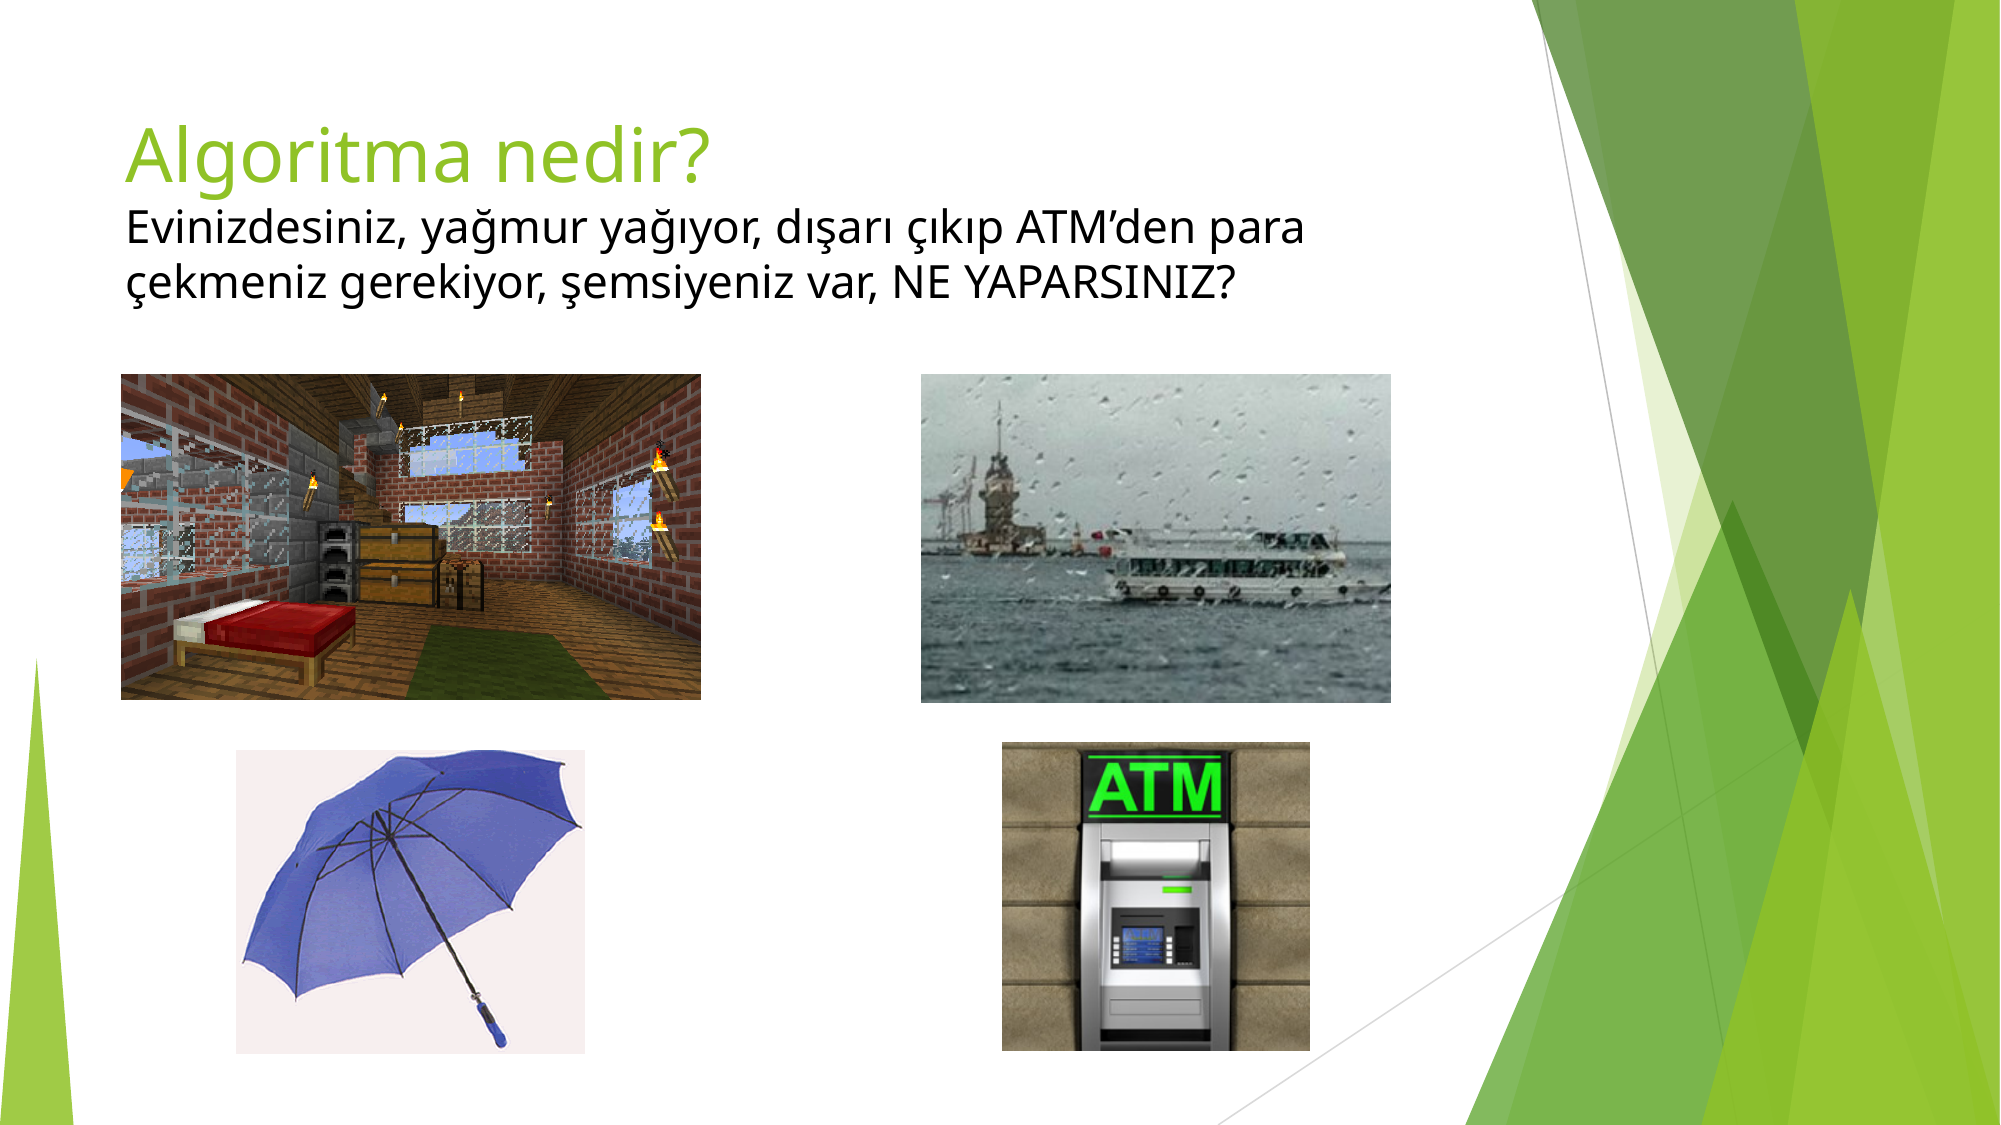

# Algoritma nedir? Evinizdesiniz, yağmur yağıyor, dışarı çıkıp ATM’den para çekmeniz gerekiyor, şemsiyeniz var, NE YAPARSINIZ?